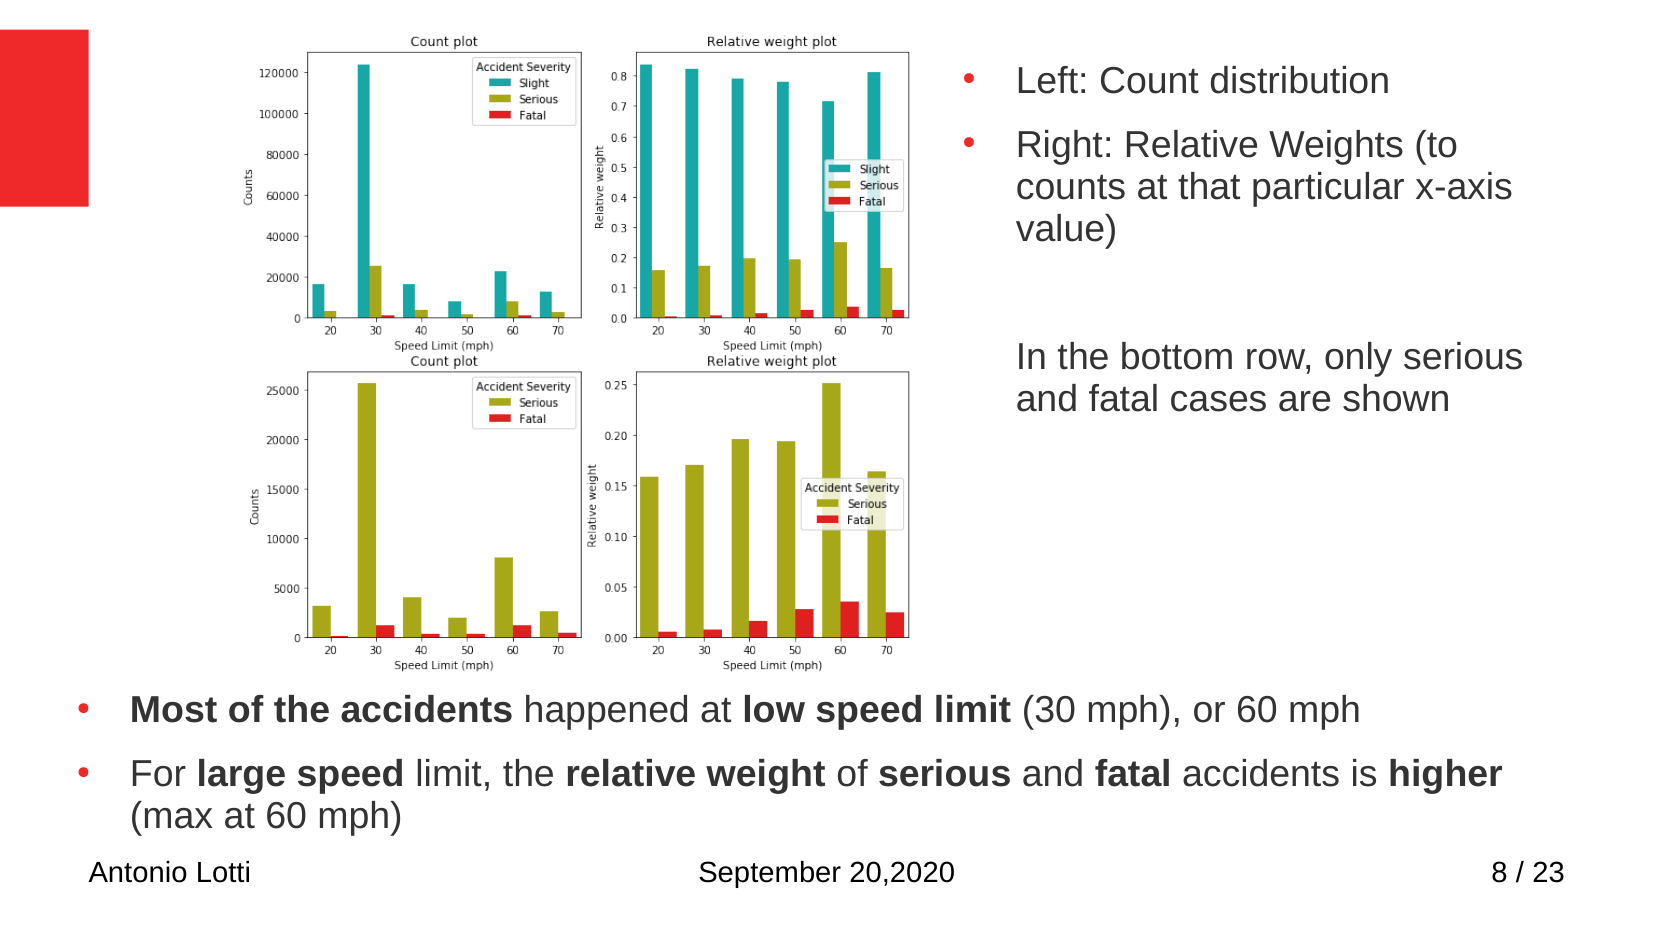

# Left: Count distribution
Right: Relative Weights (to counts at that particular x-axis value)
In the bottom row, only serious and fatal cases are shown
Most of the accidents happened at low speed limit (30 mph), or 60 mph
For large speed limit, the relative weight of serious and fatal accidents is higher (max at 60 mph)
8